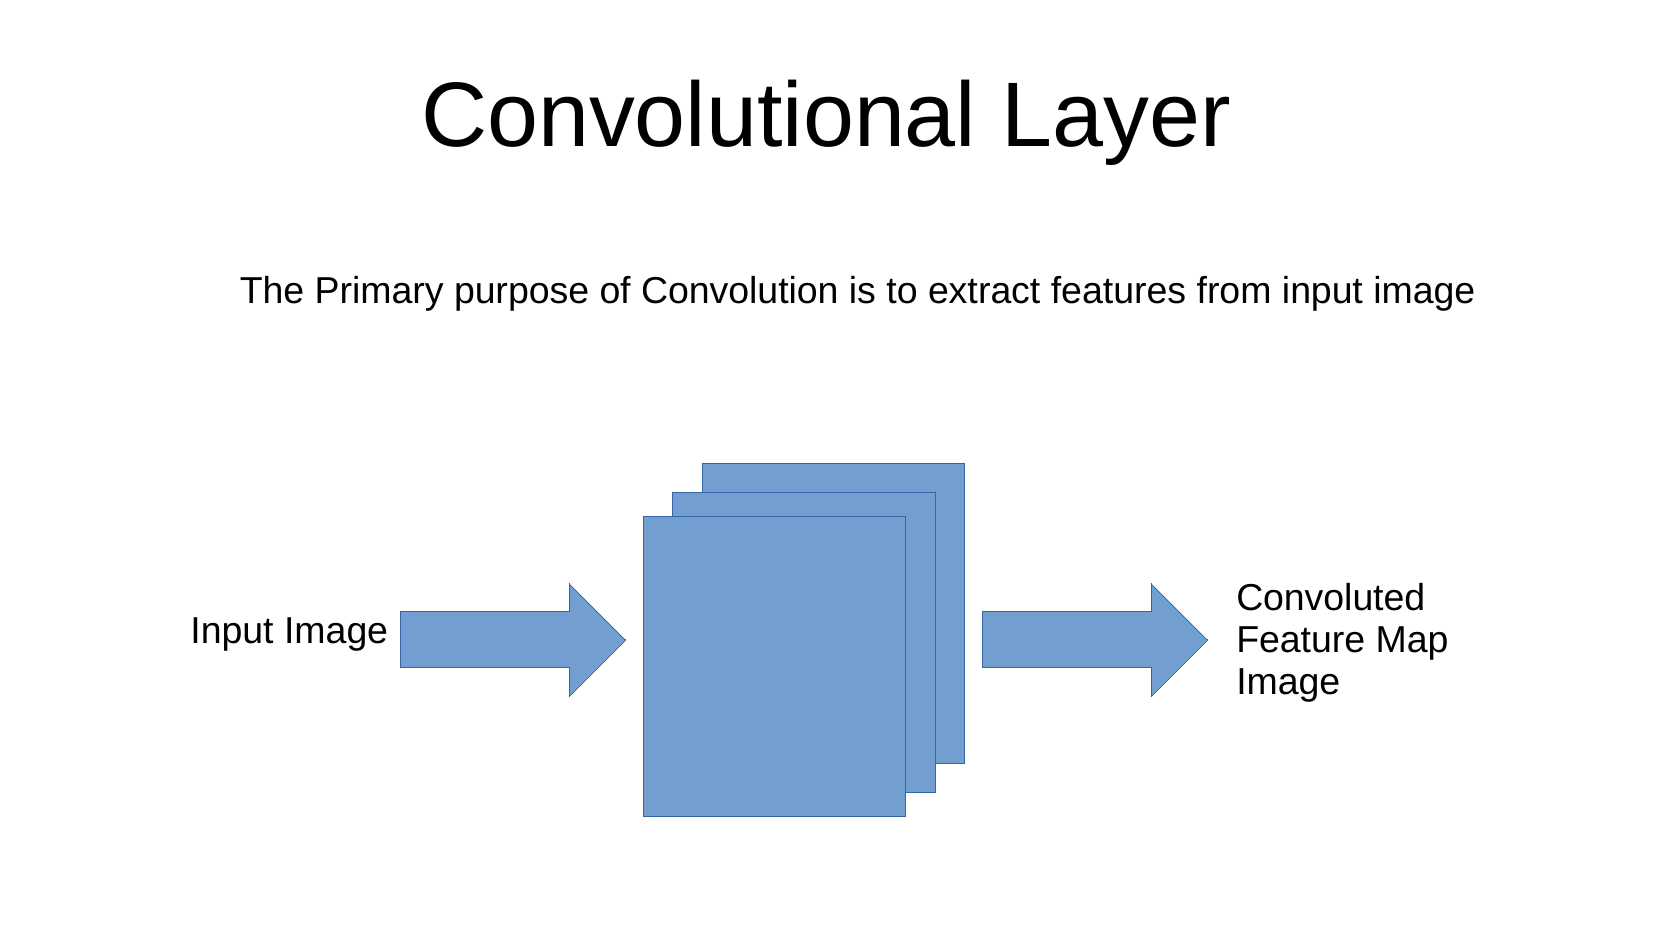

# Convolutional Layer
The Primary purpose of Convolution is to extract features from input image
Convoluted Feature Map Image
Input Image